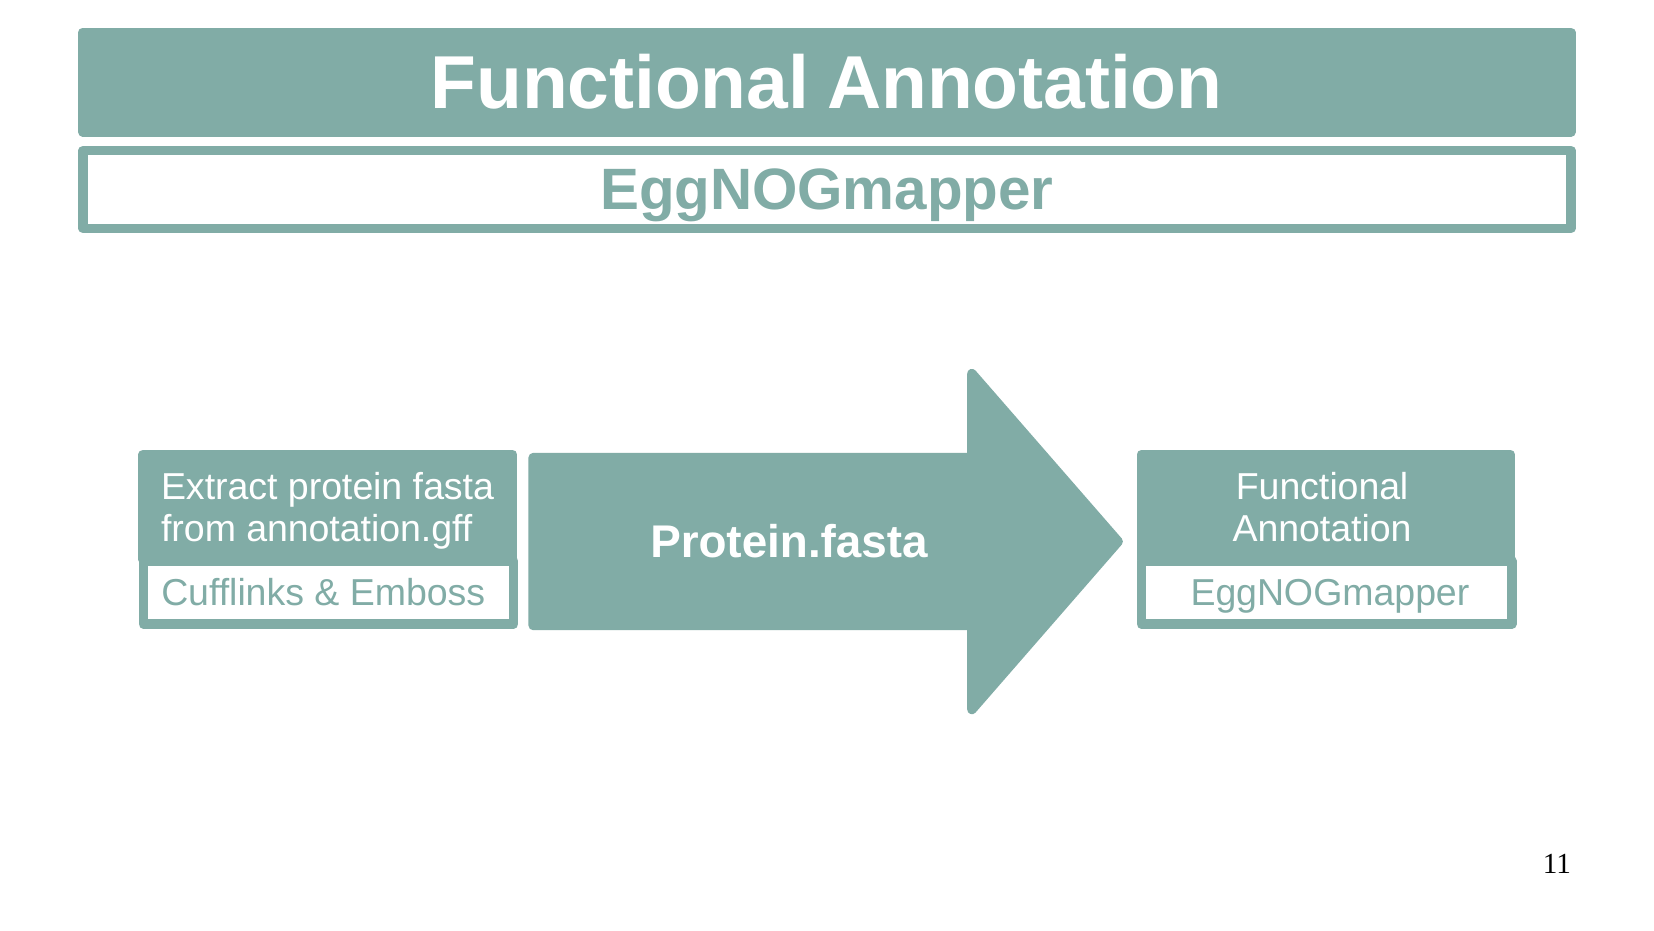

# Functional Annotation
EggNOGmapper
Protein.fasta
Extract protein fasta
from annotation.gff
 Functional
 Annotation
Cufflinks & Emboss
 EggNOGmapper
11